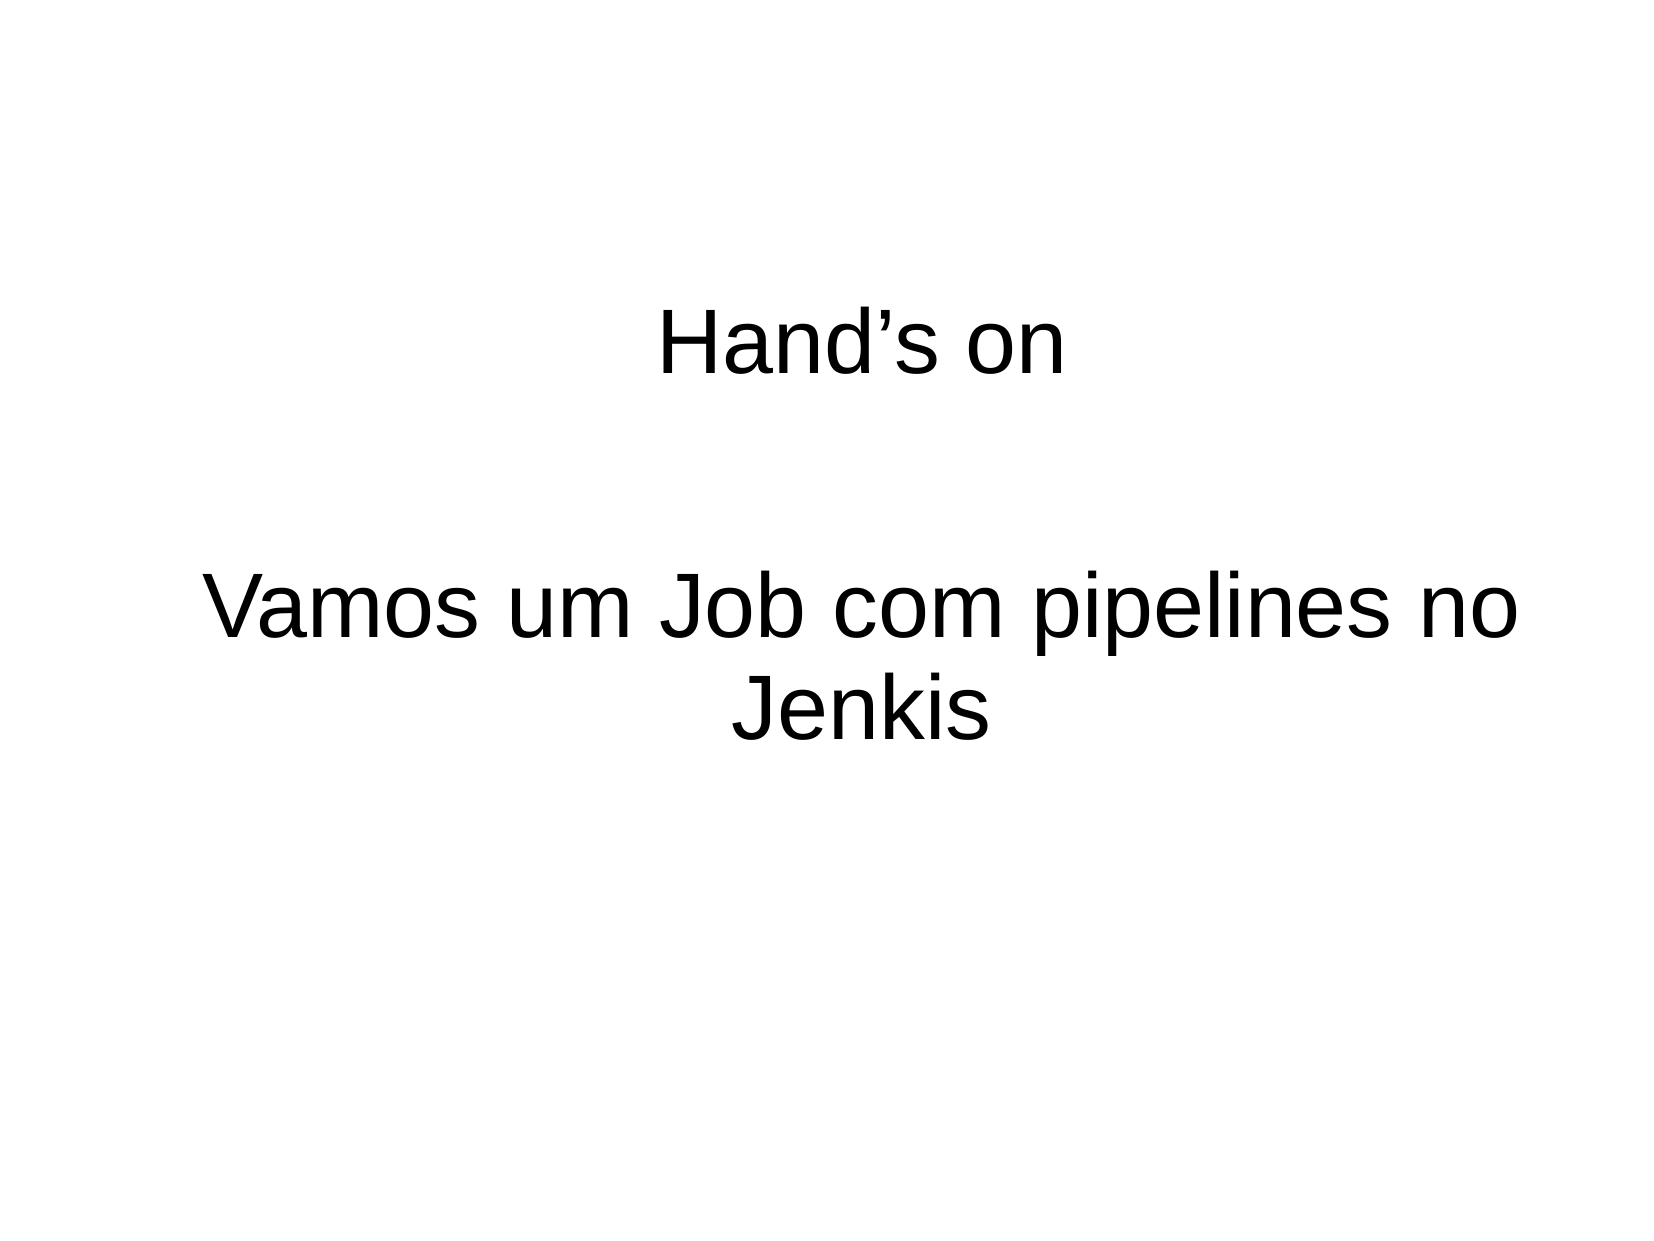

#
Hand’s on
Vamos um Job com pipelines no Jenkis